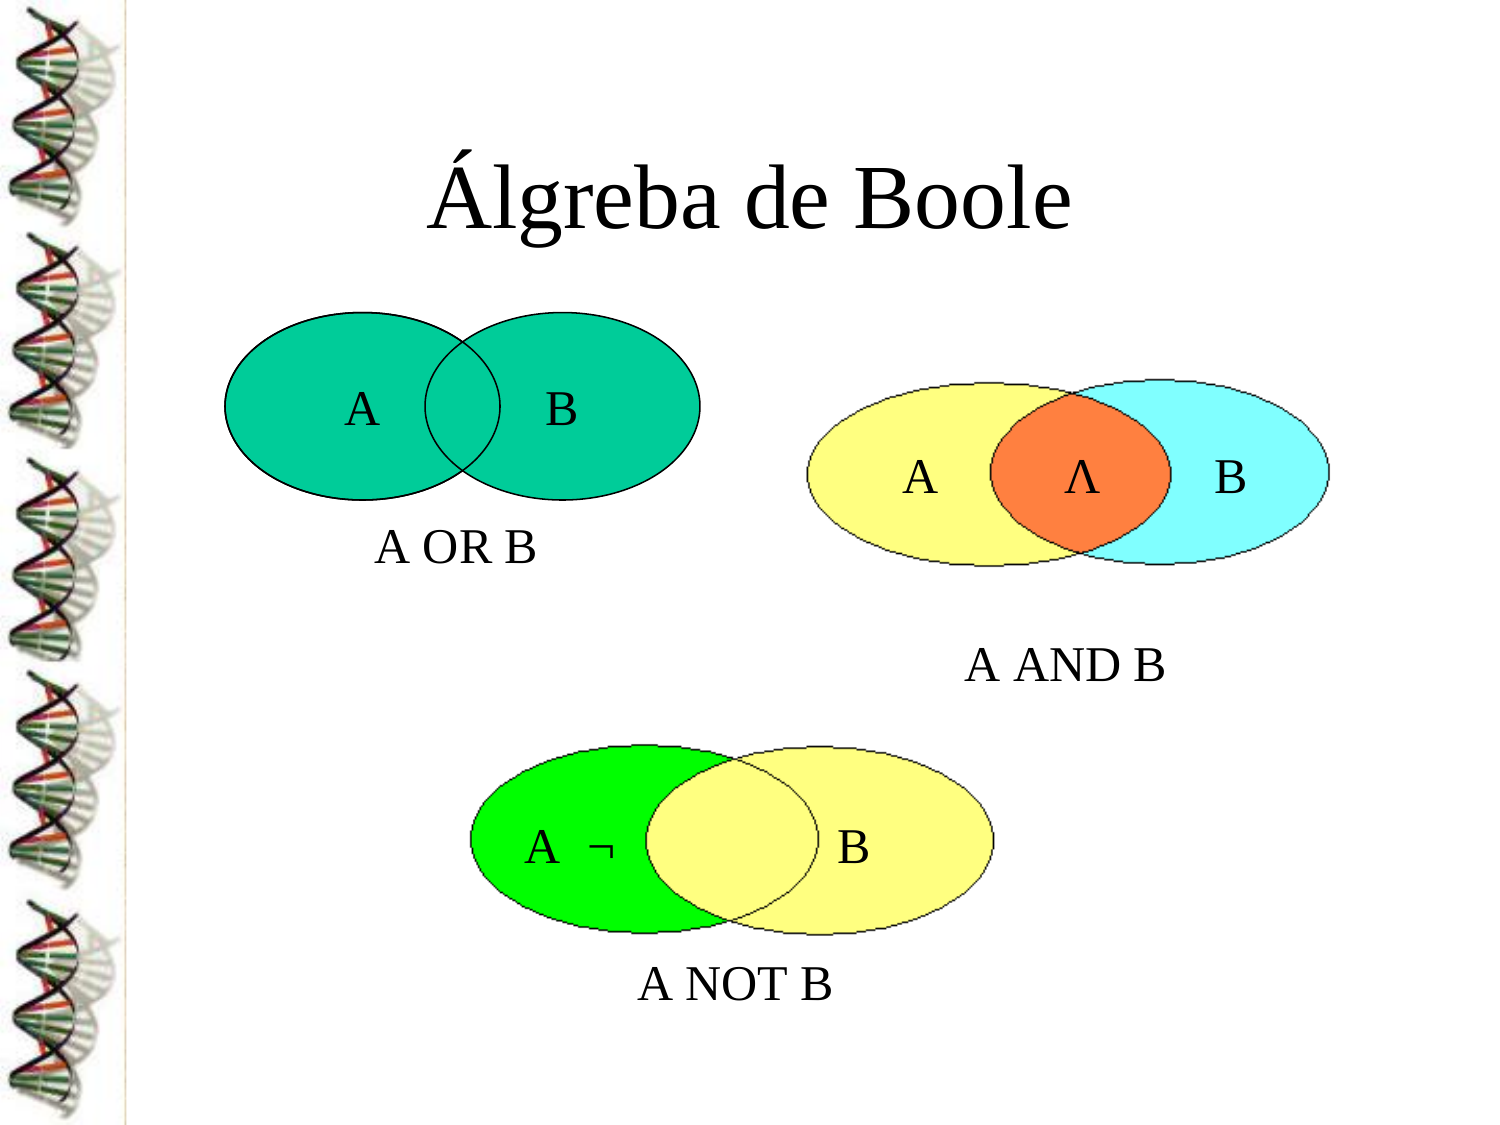

# Álgreba de Boole
A
B
A
Λ
B
A OR B
A AND B
A
¬
B
A NOT B